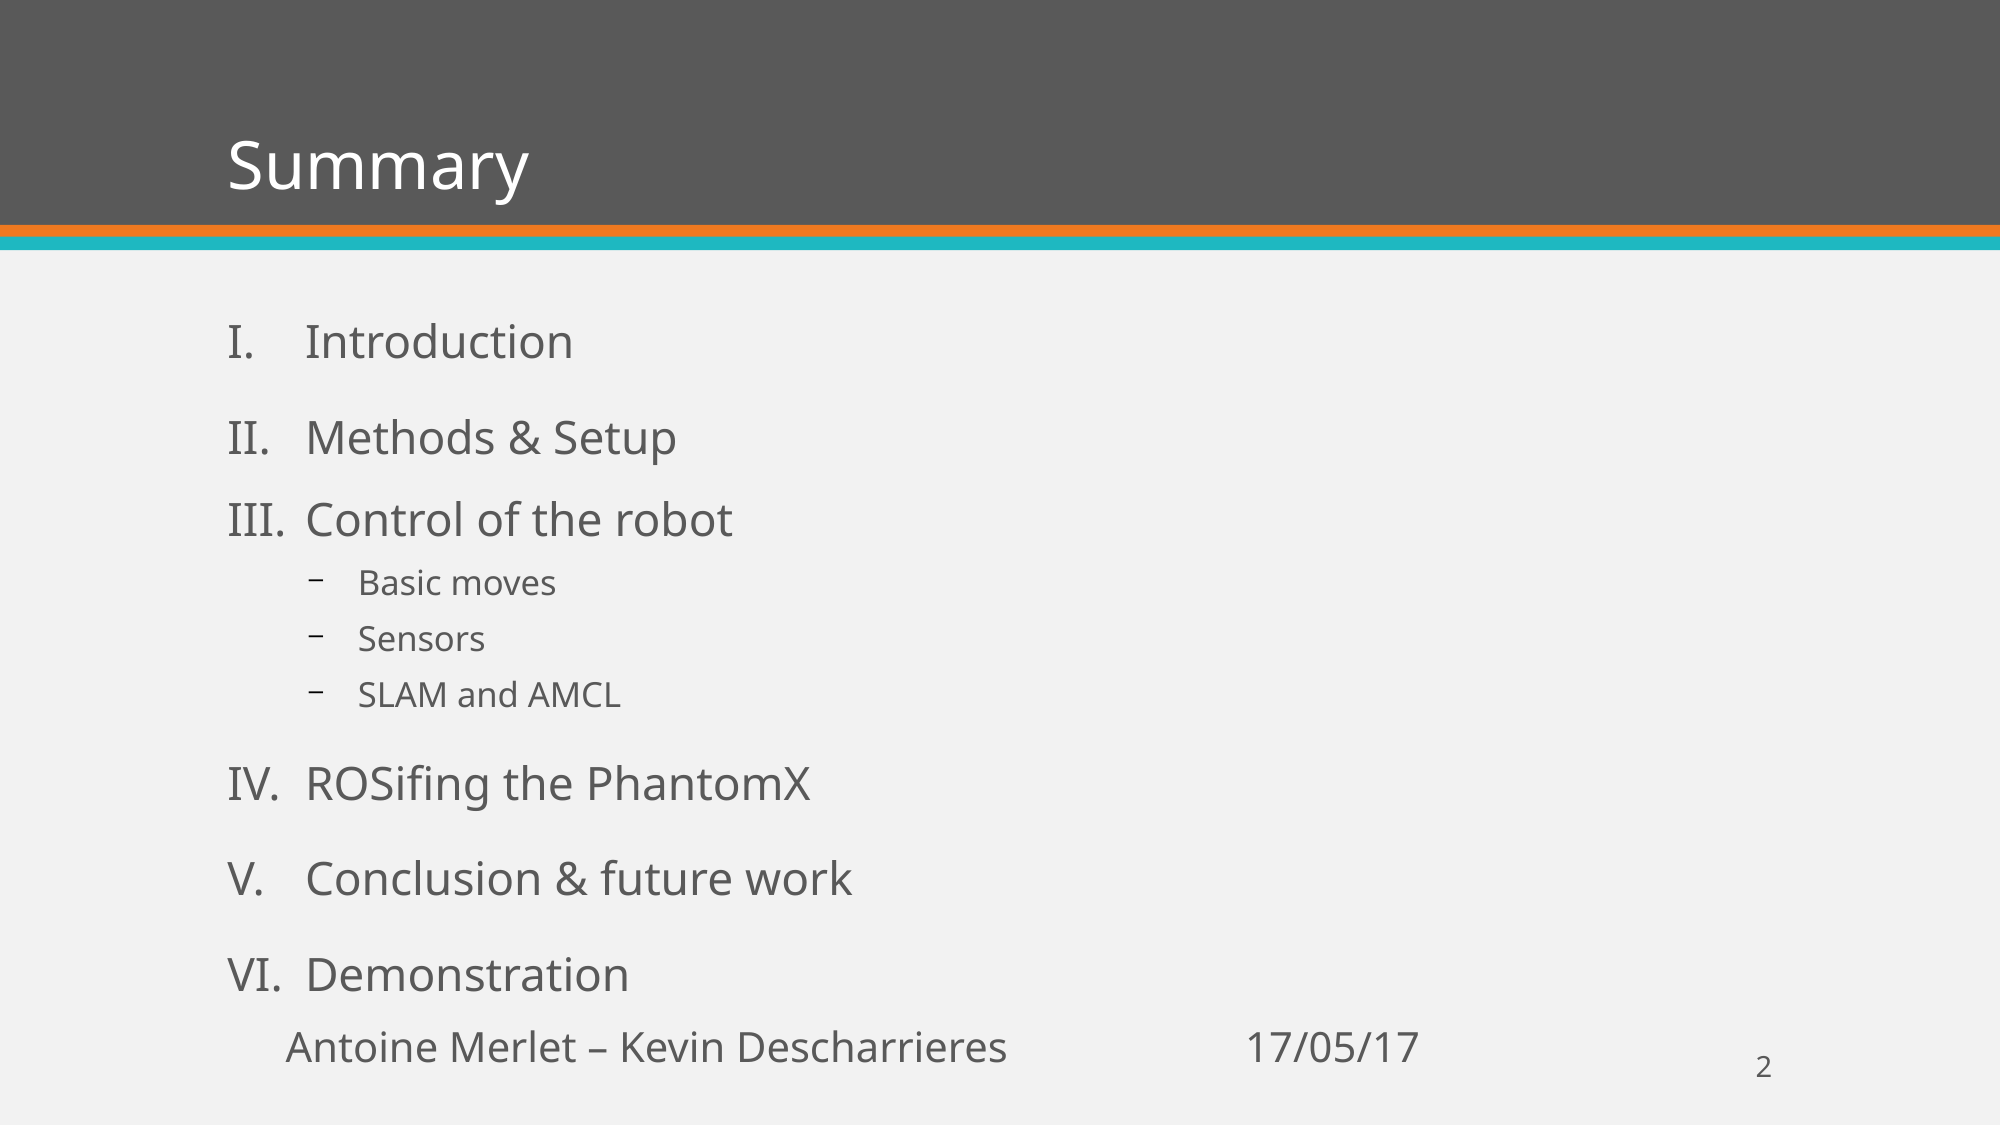

# Summary
Introduction
Methods & Setup
Control of the robot
Basic moves
Sensors
SLAM and AMCL
ROSifing the PhantomX
Conclusion & future work
Demonstration
Antoine Merlet – Kevin Descharrieres	 			17/05/17
2